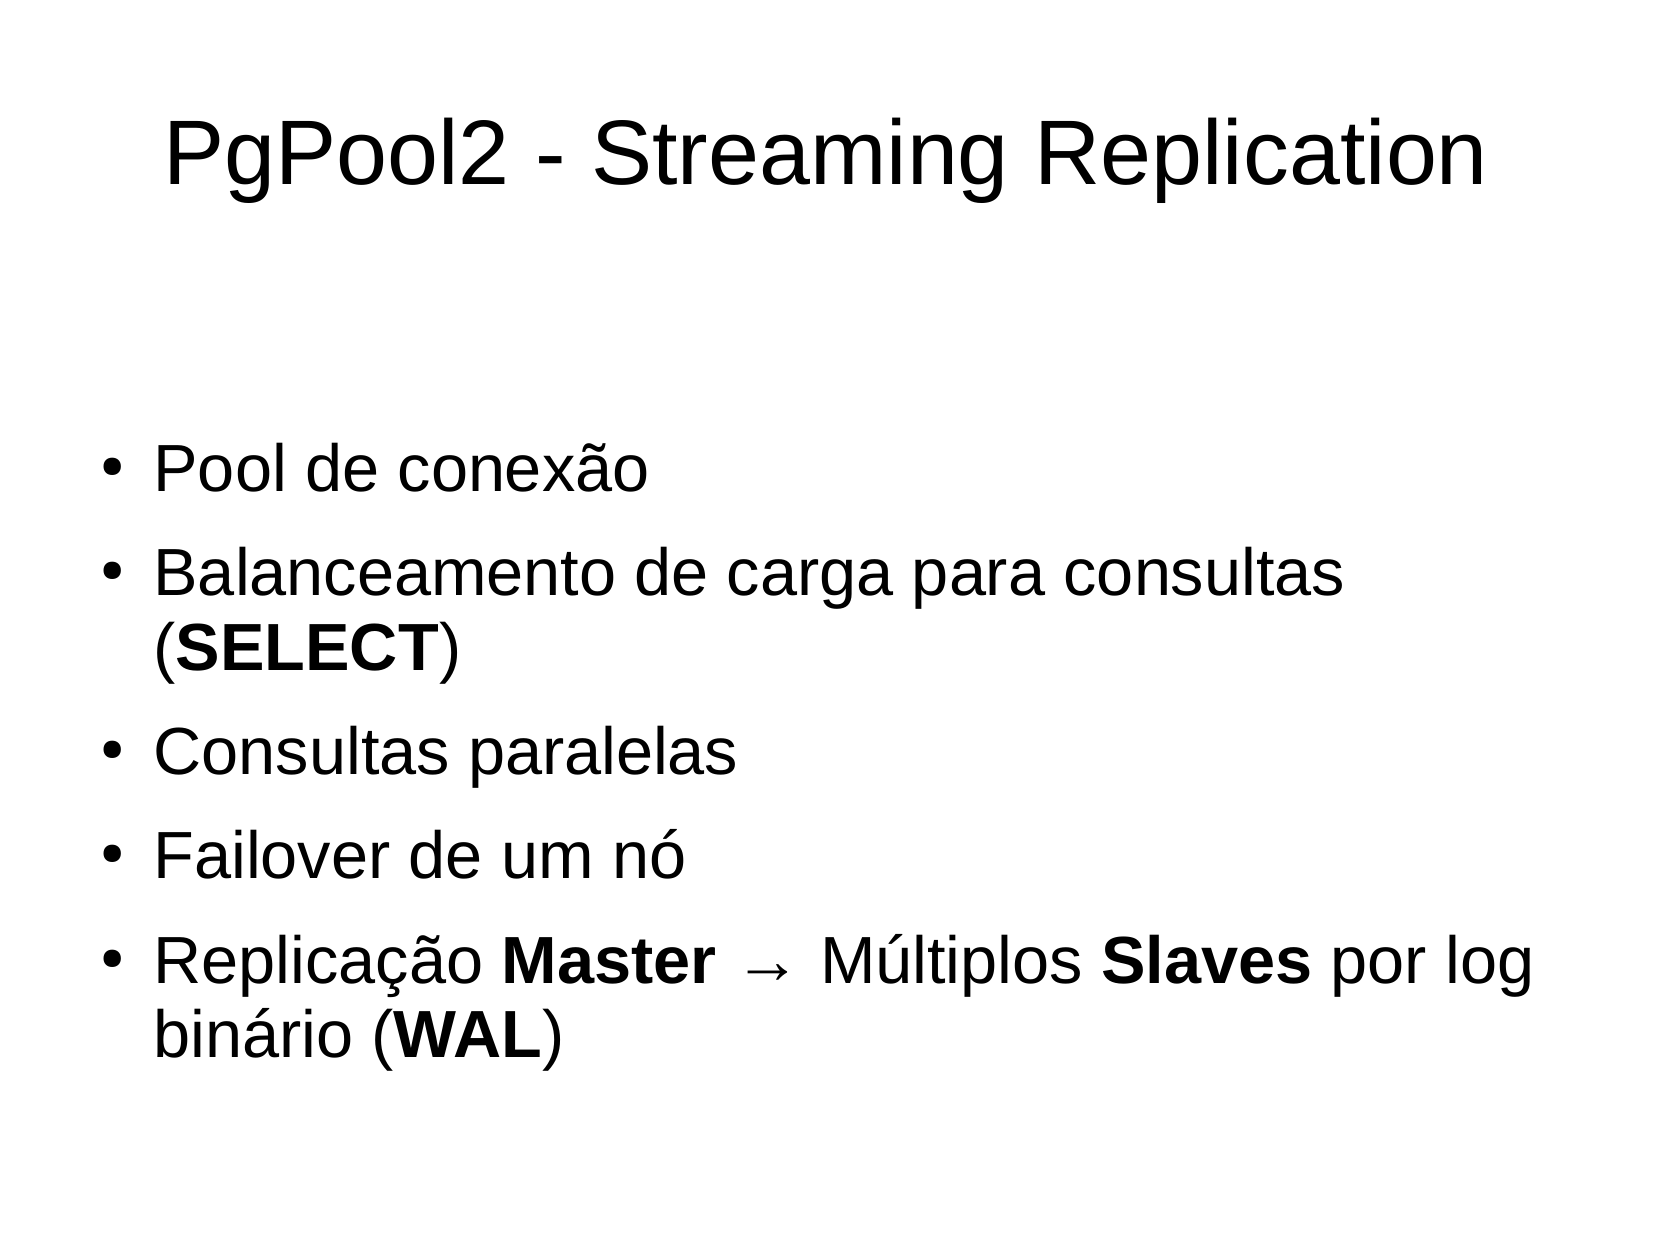

# PgPool2 - Streaming Replication
Pool de conexão
Balanceamento de carga para consultas (SELECT)
Consultas paralelas
Failover de um nó
Replicação Master → Múltiplos Slaves por log binário (WAL)